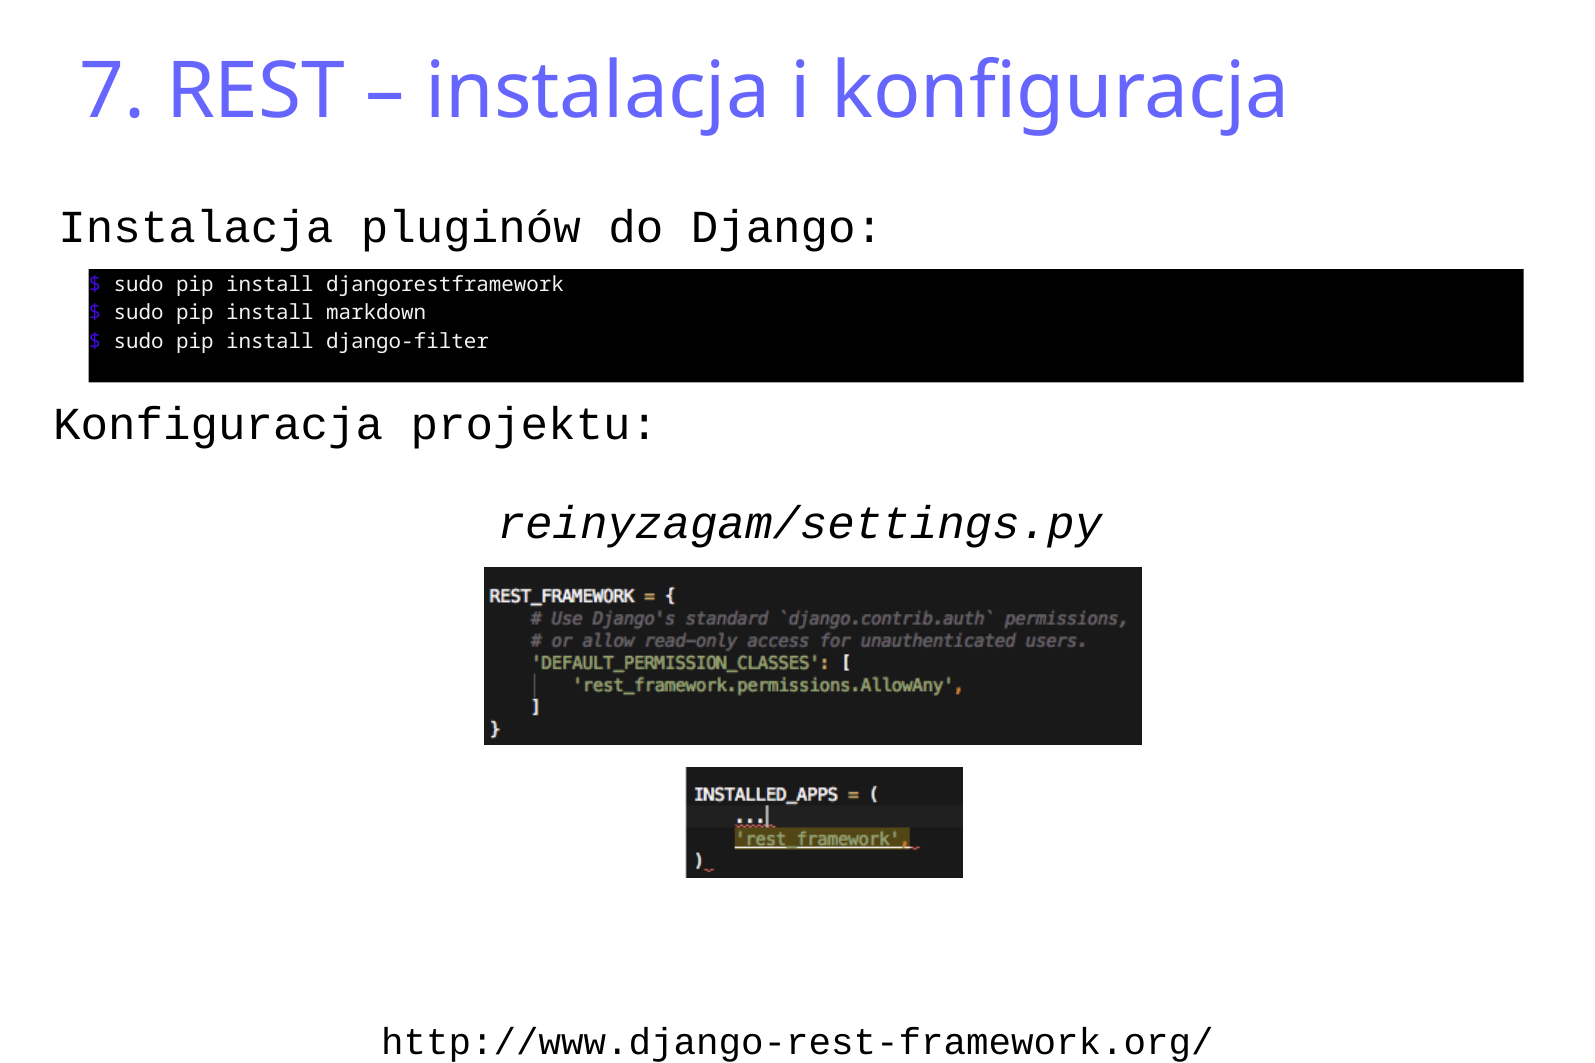

# 7. REST – instalacja i konfiguracja
Instalacja pluginów do Django:
$ sudo pip install djangorestframework
$ sudo pip install markdown
$ sudo pip install django-filter
Konfiguracja projektu:
reinyzagam/settings.py
http://www.django-rest-framework.org/